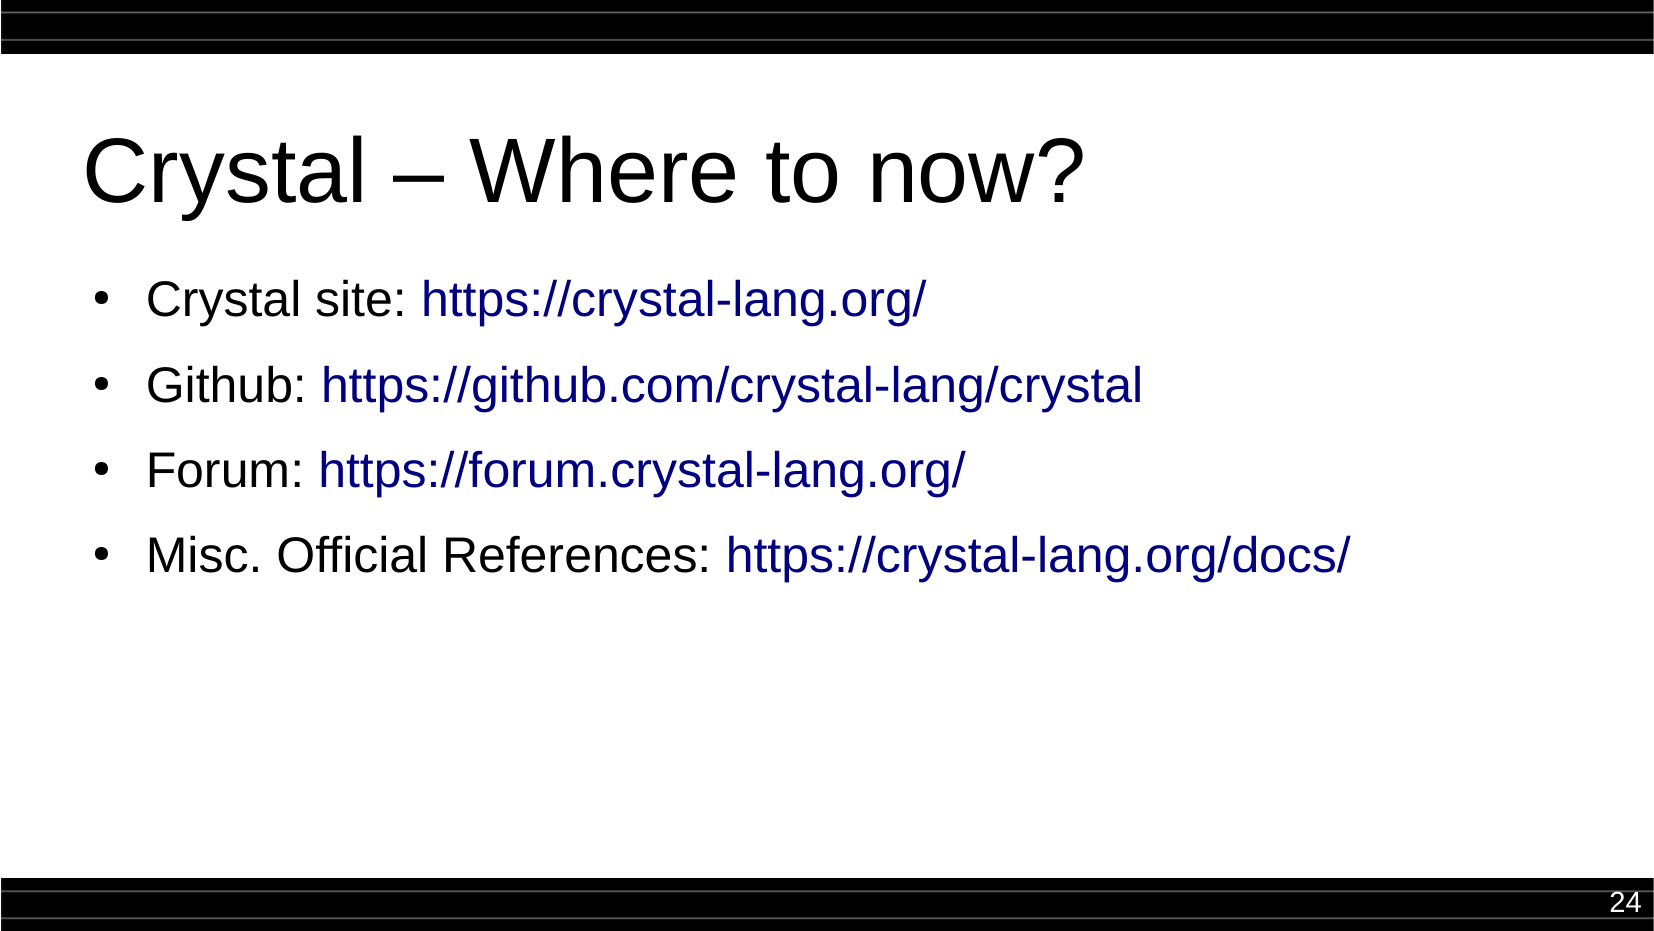

# Crystal – Where to now?
Crystal site: https://crystal-lang.org/
Github: https://github.com/crystal-lang/crystal
Forum: https://forum.crystal-lang.org/
Misc. Official References: https://crystal-lang.org/docs/